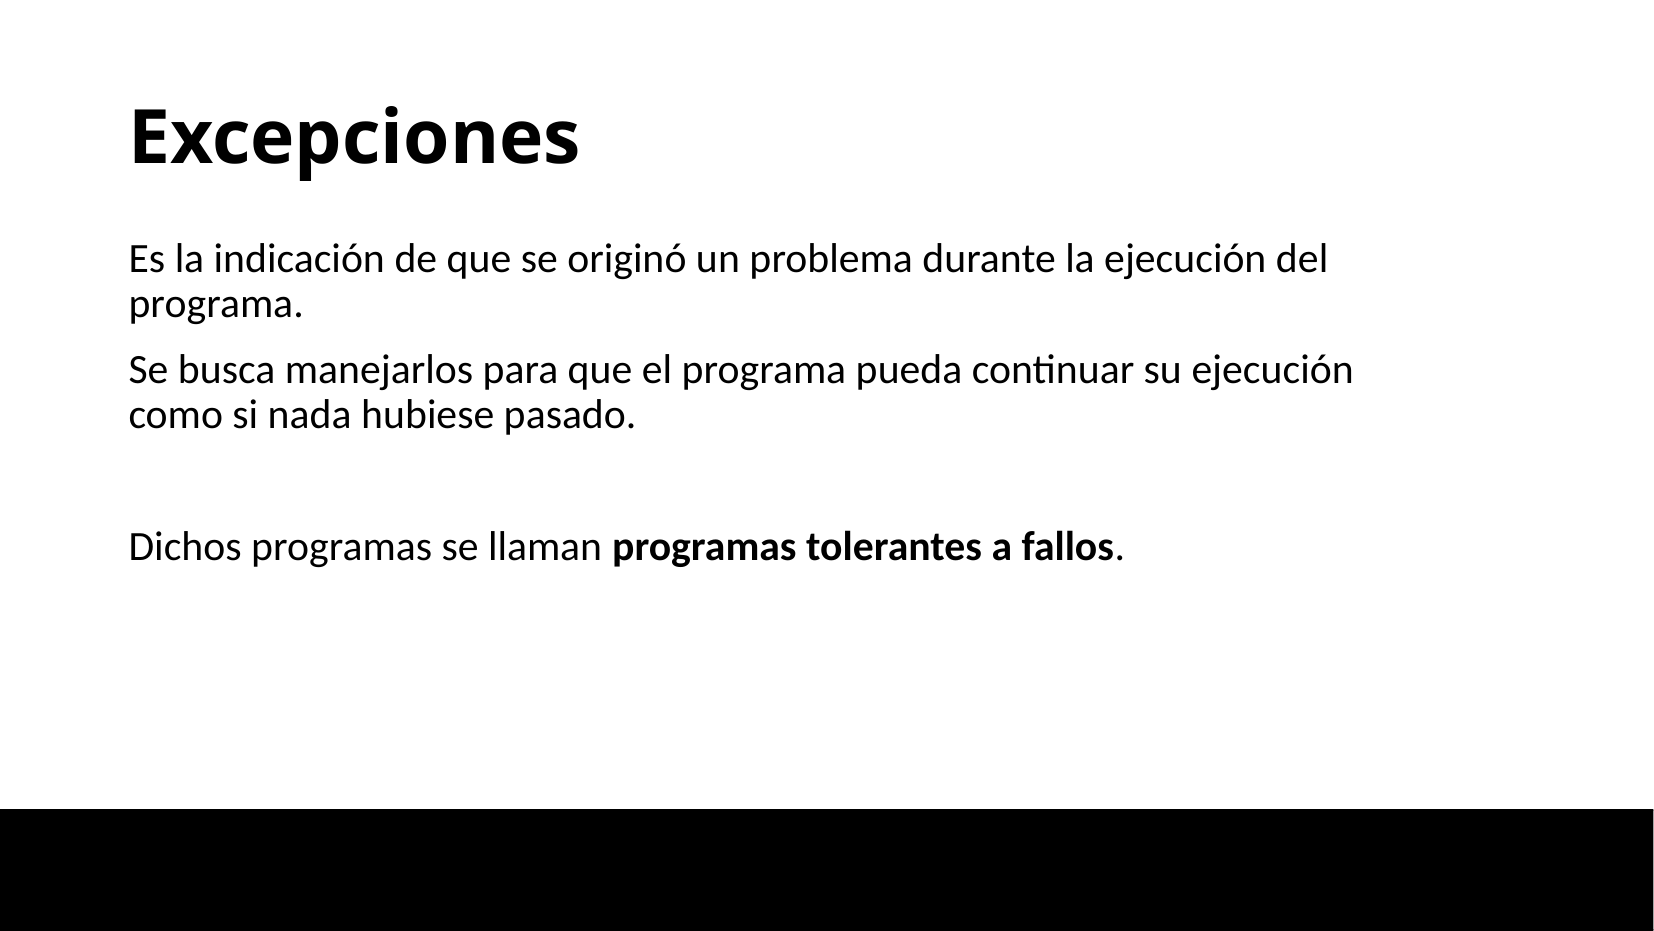

# Excepciones
Es la indicación de que se originó un problema durante la ejecución del programa.
Se busca manejarlos para que el programa pueda continuar su ejecución como si nada hubiese pasado.
Dichos programas se llaman programas tolerantes a fallos.